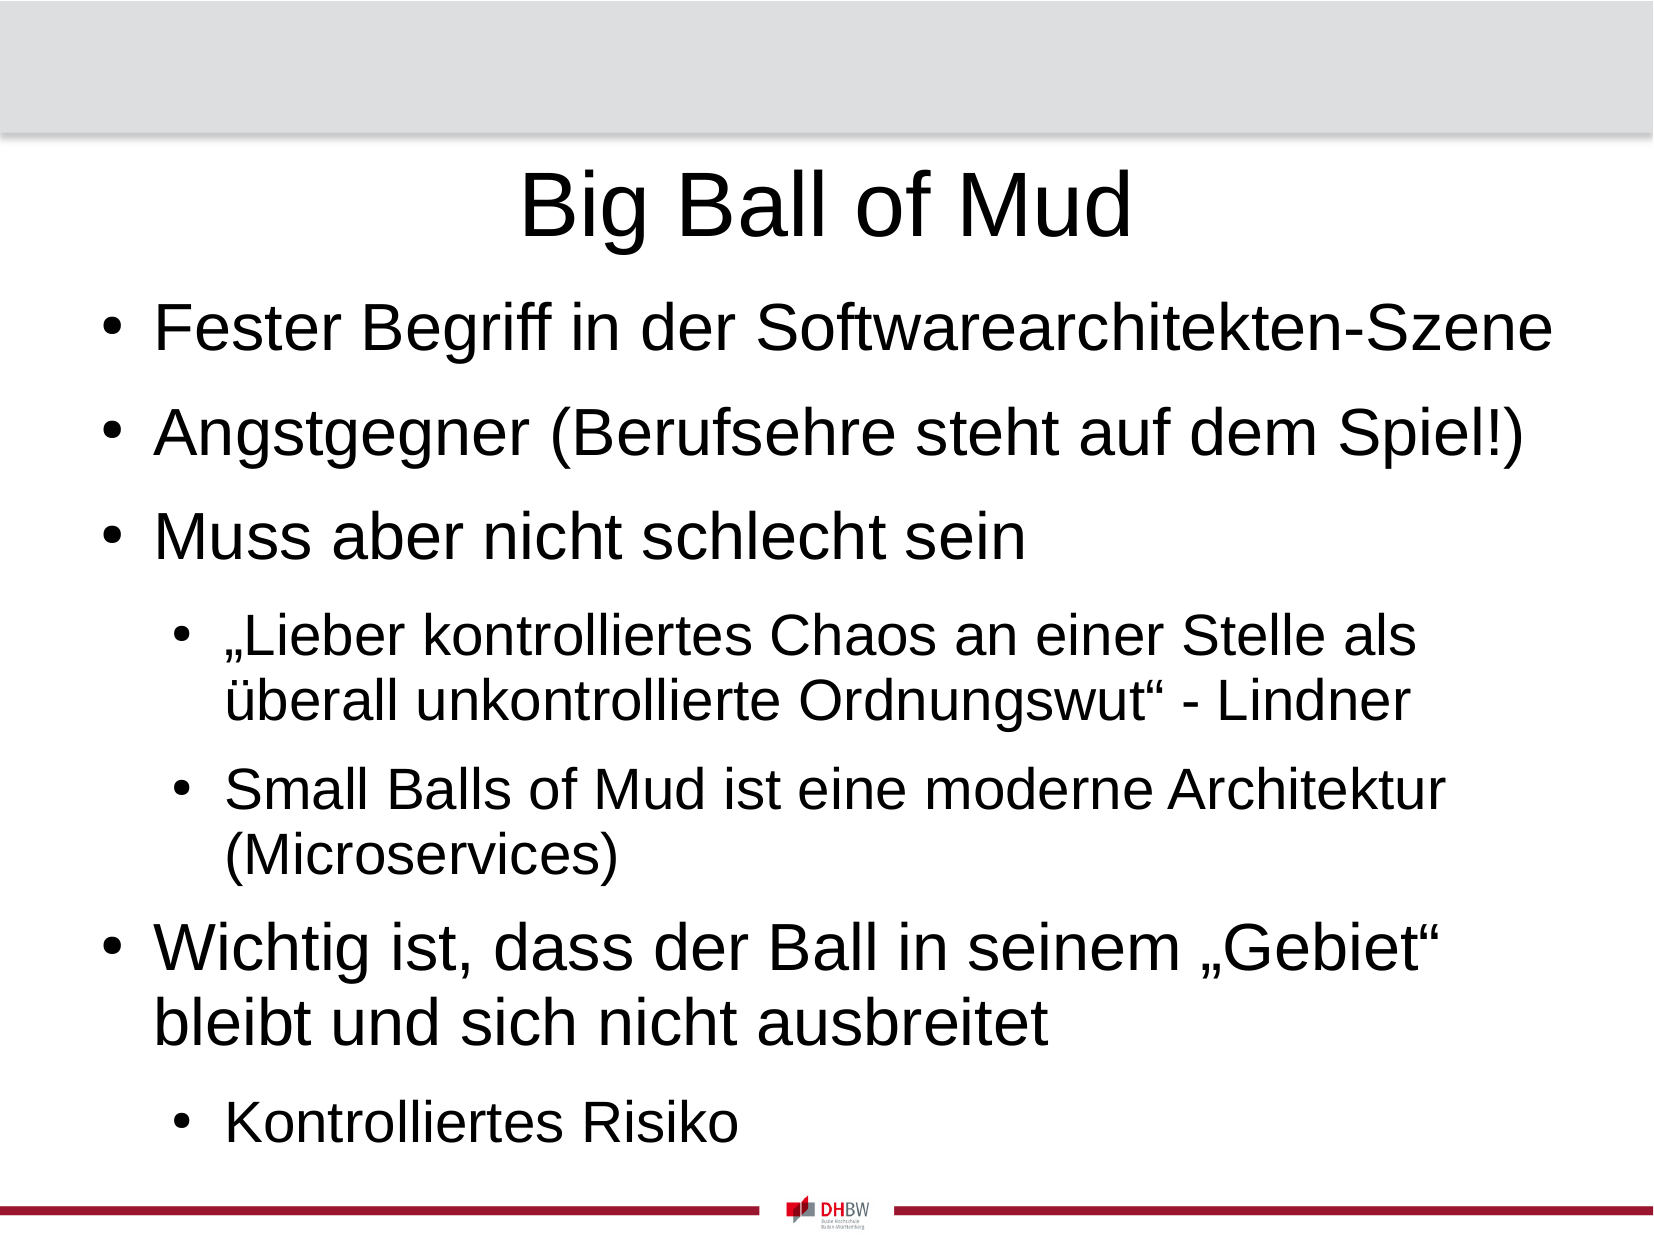

# Big Ball of Mud
Fester Begriff in der Softwarearchitekten-Szene
Angstgegner (Berufsehre steht auf dem Spiel!)
Muss aber nicht schlecht sein
„Lieber kontrolliertes Chaos an einer Stelle als überall unkontrollierte Ordnungswut“ - Lindner
Small Balls of Mud ist eine moderne Architektur (Microservices)
Wichtig ist, dass der Ball in seinem „Gebiet“ bleibt und sich nicht ausbreitet
Kontrolliertes Risiko